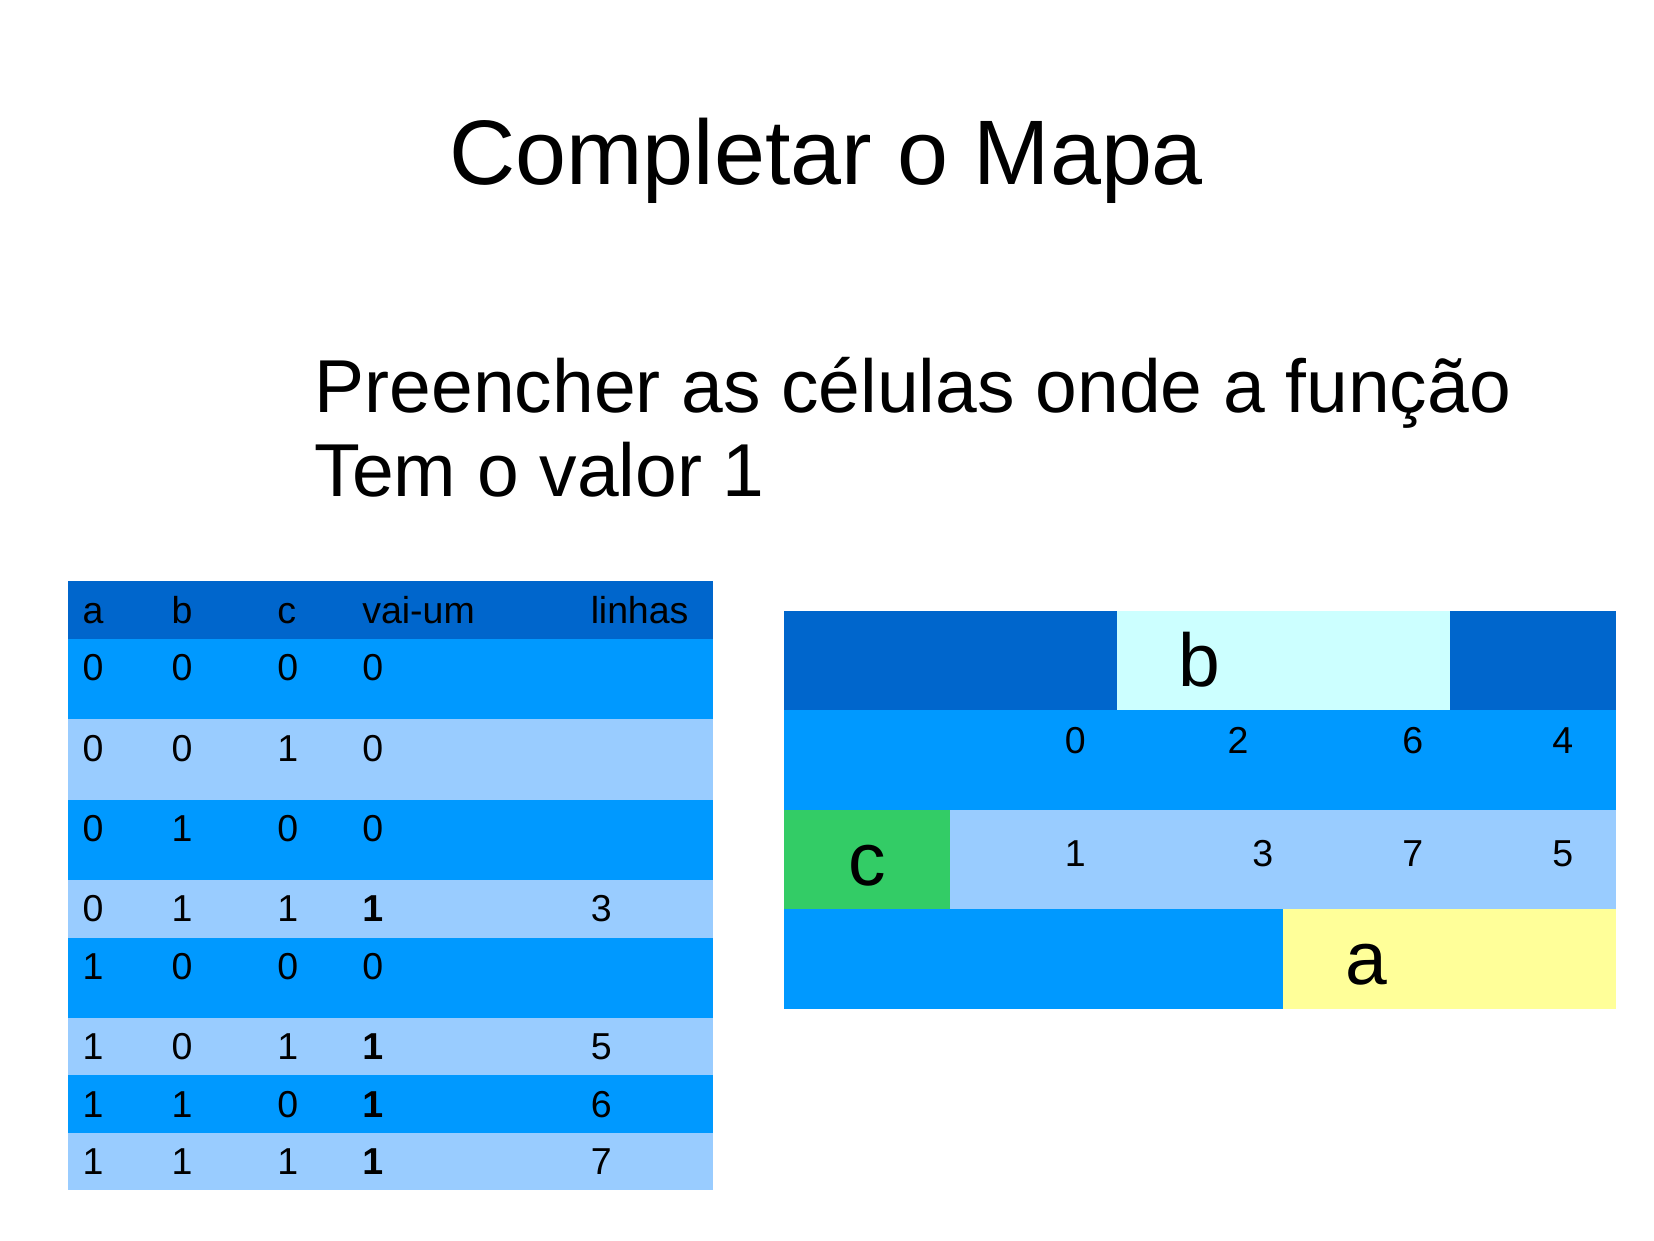

# Completar o Mapa
Preencher as células onde a função
Tem o valor 1
| a | b | c | vai-um | linhas |
| --- | --- | --- | --- | --- |
| 0 | 0 | 0 | 0 | |
| 0 | 0 | 1 | 0 | |
| 0 | 1 | 0 | 0 | |
| 0 | 1 | 1 | 1 | 3 |
| 1 | 0 | 0 | 0 | |
| 1 | 0 | 1 | 1 | 5 |
| 1 | 1 | 0 | 1 | 6 |
| 1 | 1 | 1 | 1 | 7 |
| | | b | | |
| --- | --- | --- | --- | --- |
| | | | | |
| c | | | | |
| | | | a | |
0
2
6
4
1
3
7
5
Somatorio = (3,5,6,7)